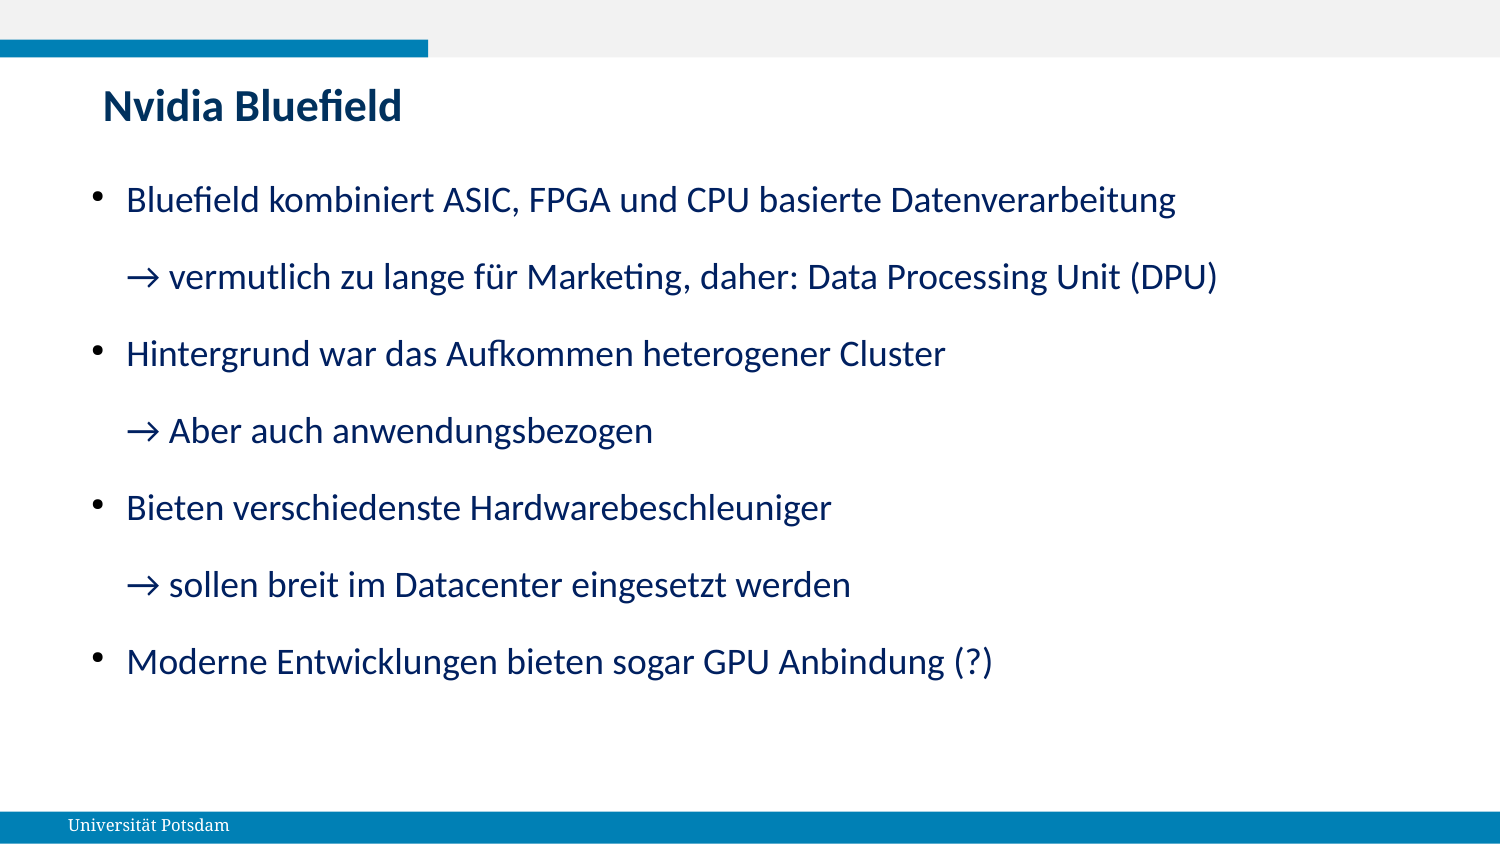

# Nvidia Bluefield
Bluefield kombiniert ASIC, FPGA und CPU basierte Datenverarbeitung
→ vermutlich zu lange für Marketing, daher: Data Processing Unit (DPU)
Hintergrund war das Aufkommen heterogener Cluster
→ Aber auch anwendungsbezogen
Bieten verschiedenste Hardwarebeschleuniger
→ sollen breit im Datacenter eingesetzt werden
Moderne Entwicklungen bieten sogar GPU Anbindung (?)